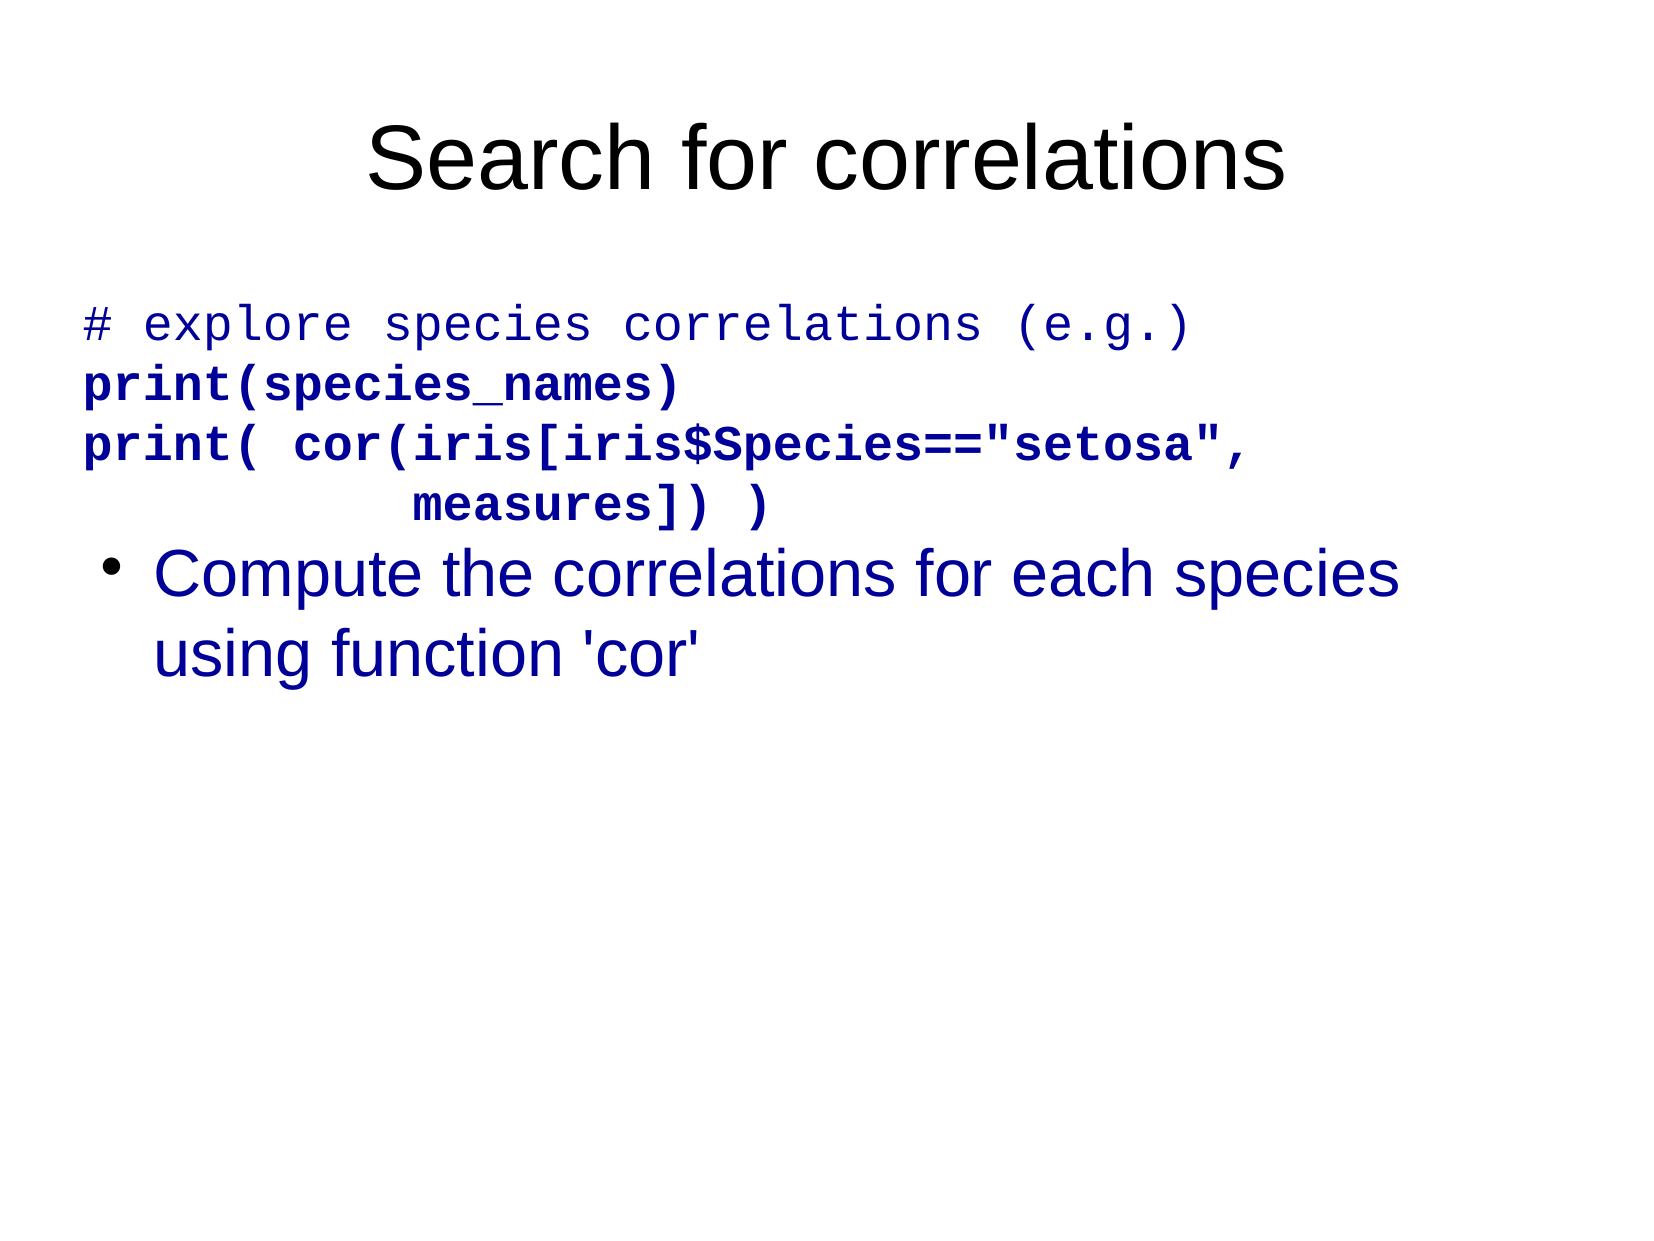

Search for correlations
# explore species correlations (e.g.)
print(species_names)
print( cor(iris[iris$Species=="setosa",
 measures]) )
Compute the correlations for each species using function 'cor'